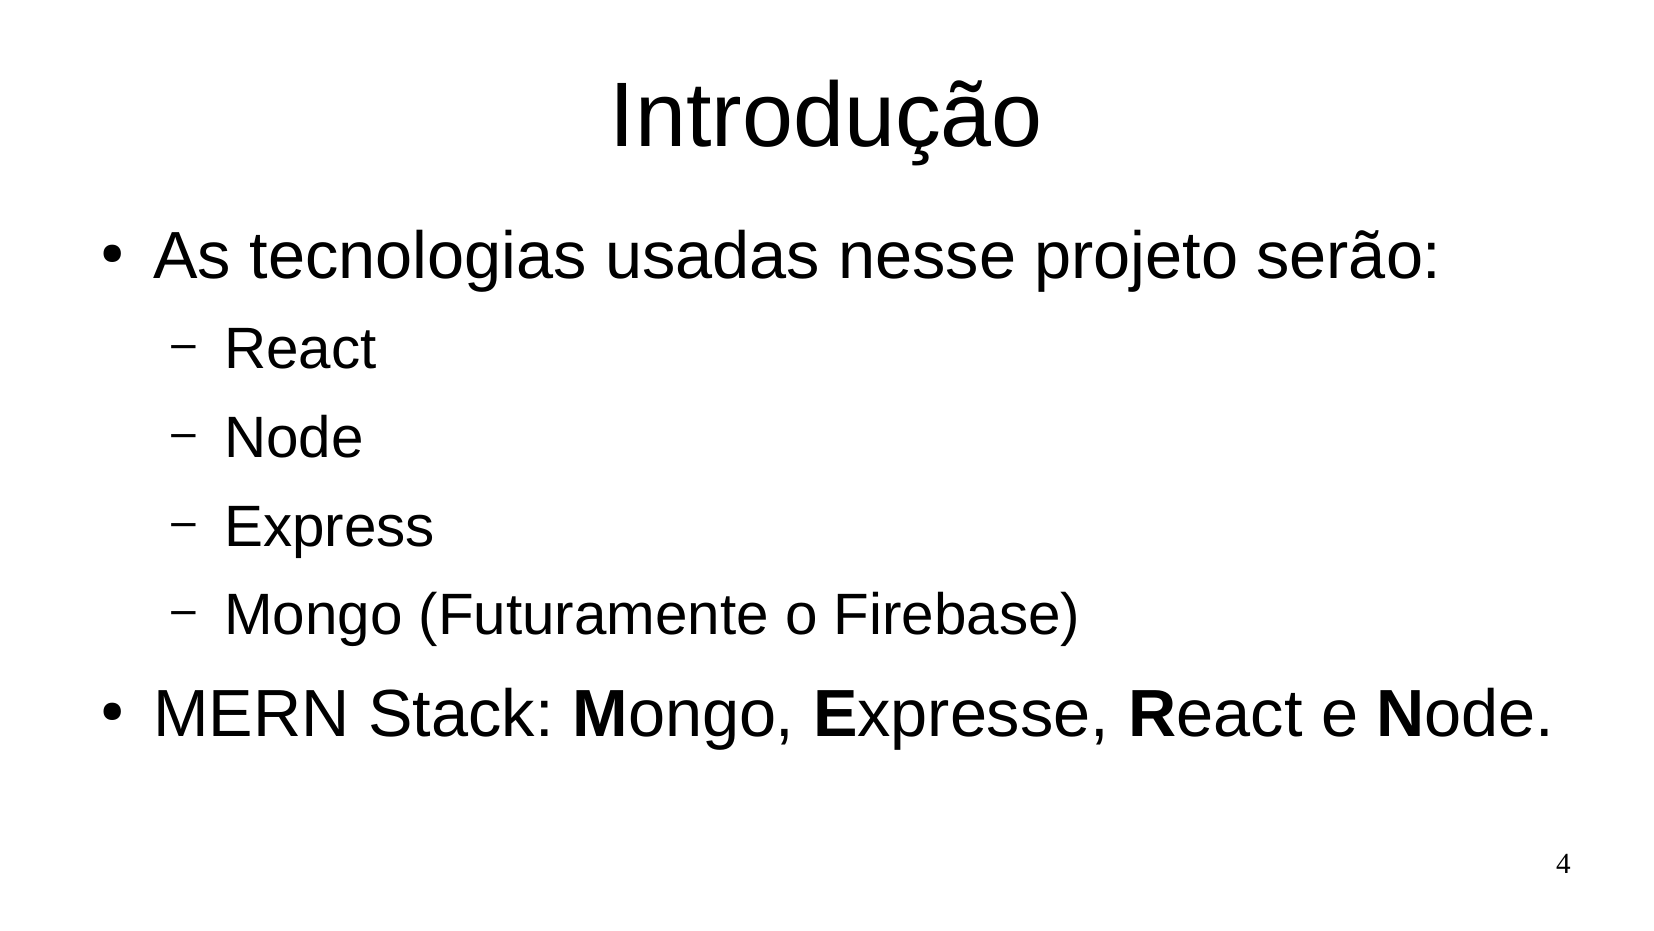

# Introdução
As tecnologias usadas nesse projeto serão:
React
Node
Express
Mongo (Futuramente o Firebase)
MERN Stack: Mongo, Expresse, React e Node.
4